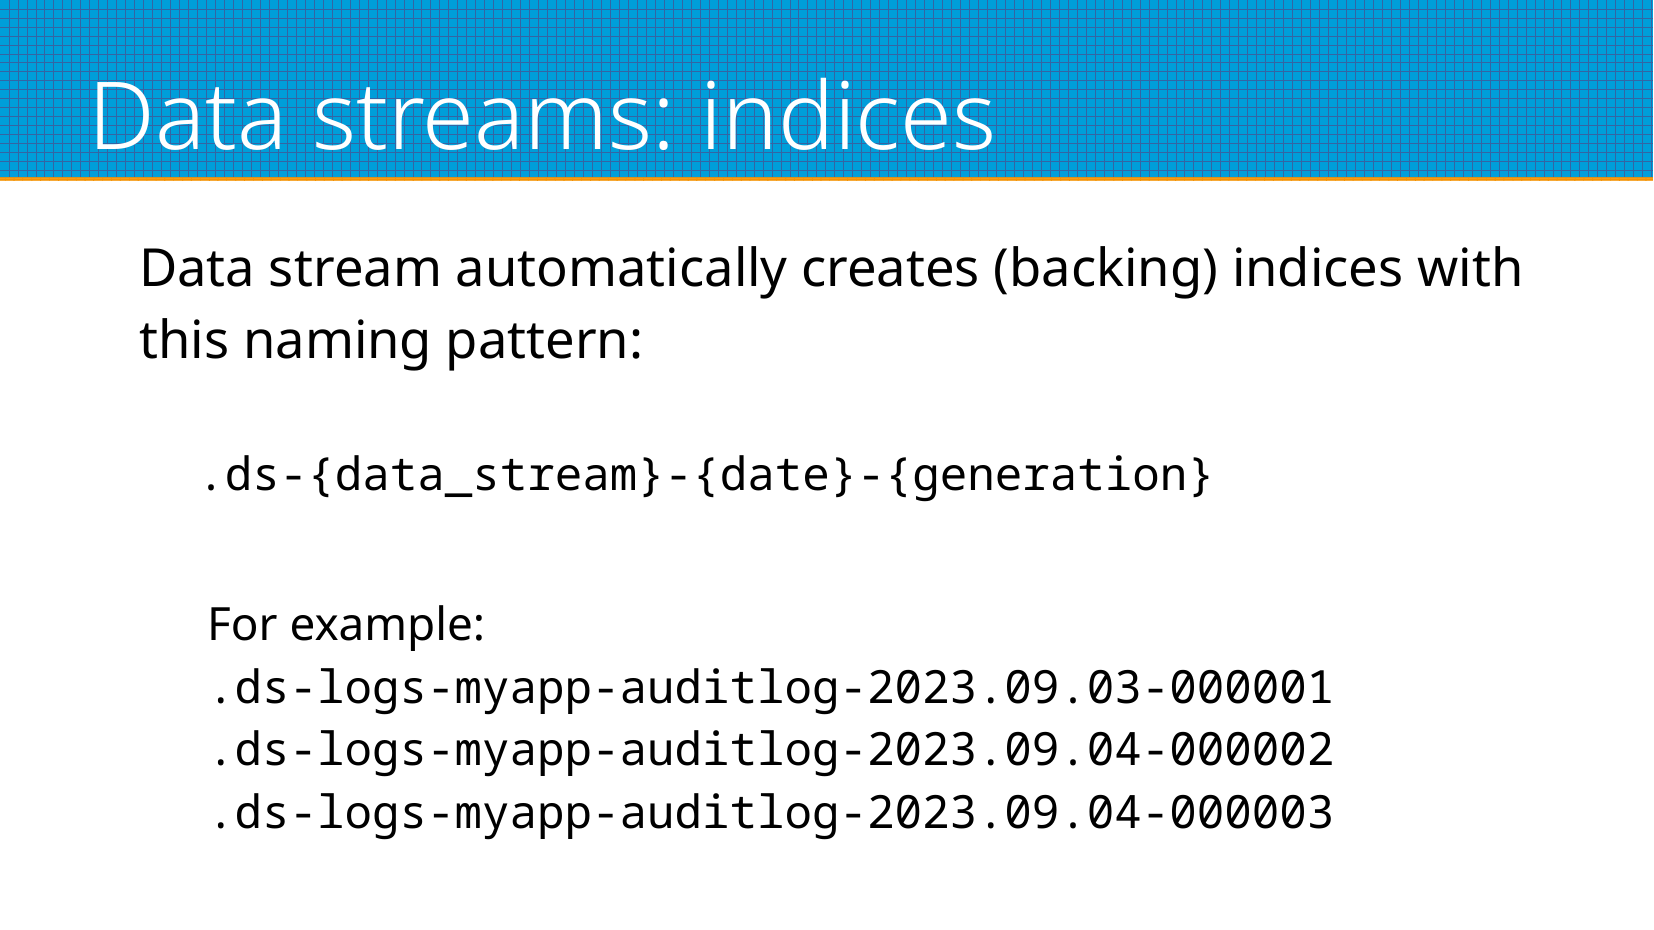

# Data streams: indices
Data stream automatically creates (backing) indices with this naming pattern:
.ds-{data_stream}-{date}-{generation}
For example:
.ds-logs-myapp-auditlog-2023.09.03-000001
.ds-logs-myapp-auditlog-2023.09.04-000002
.ds-logs-myapp-auditlog-2023.09.04-000003